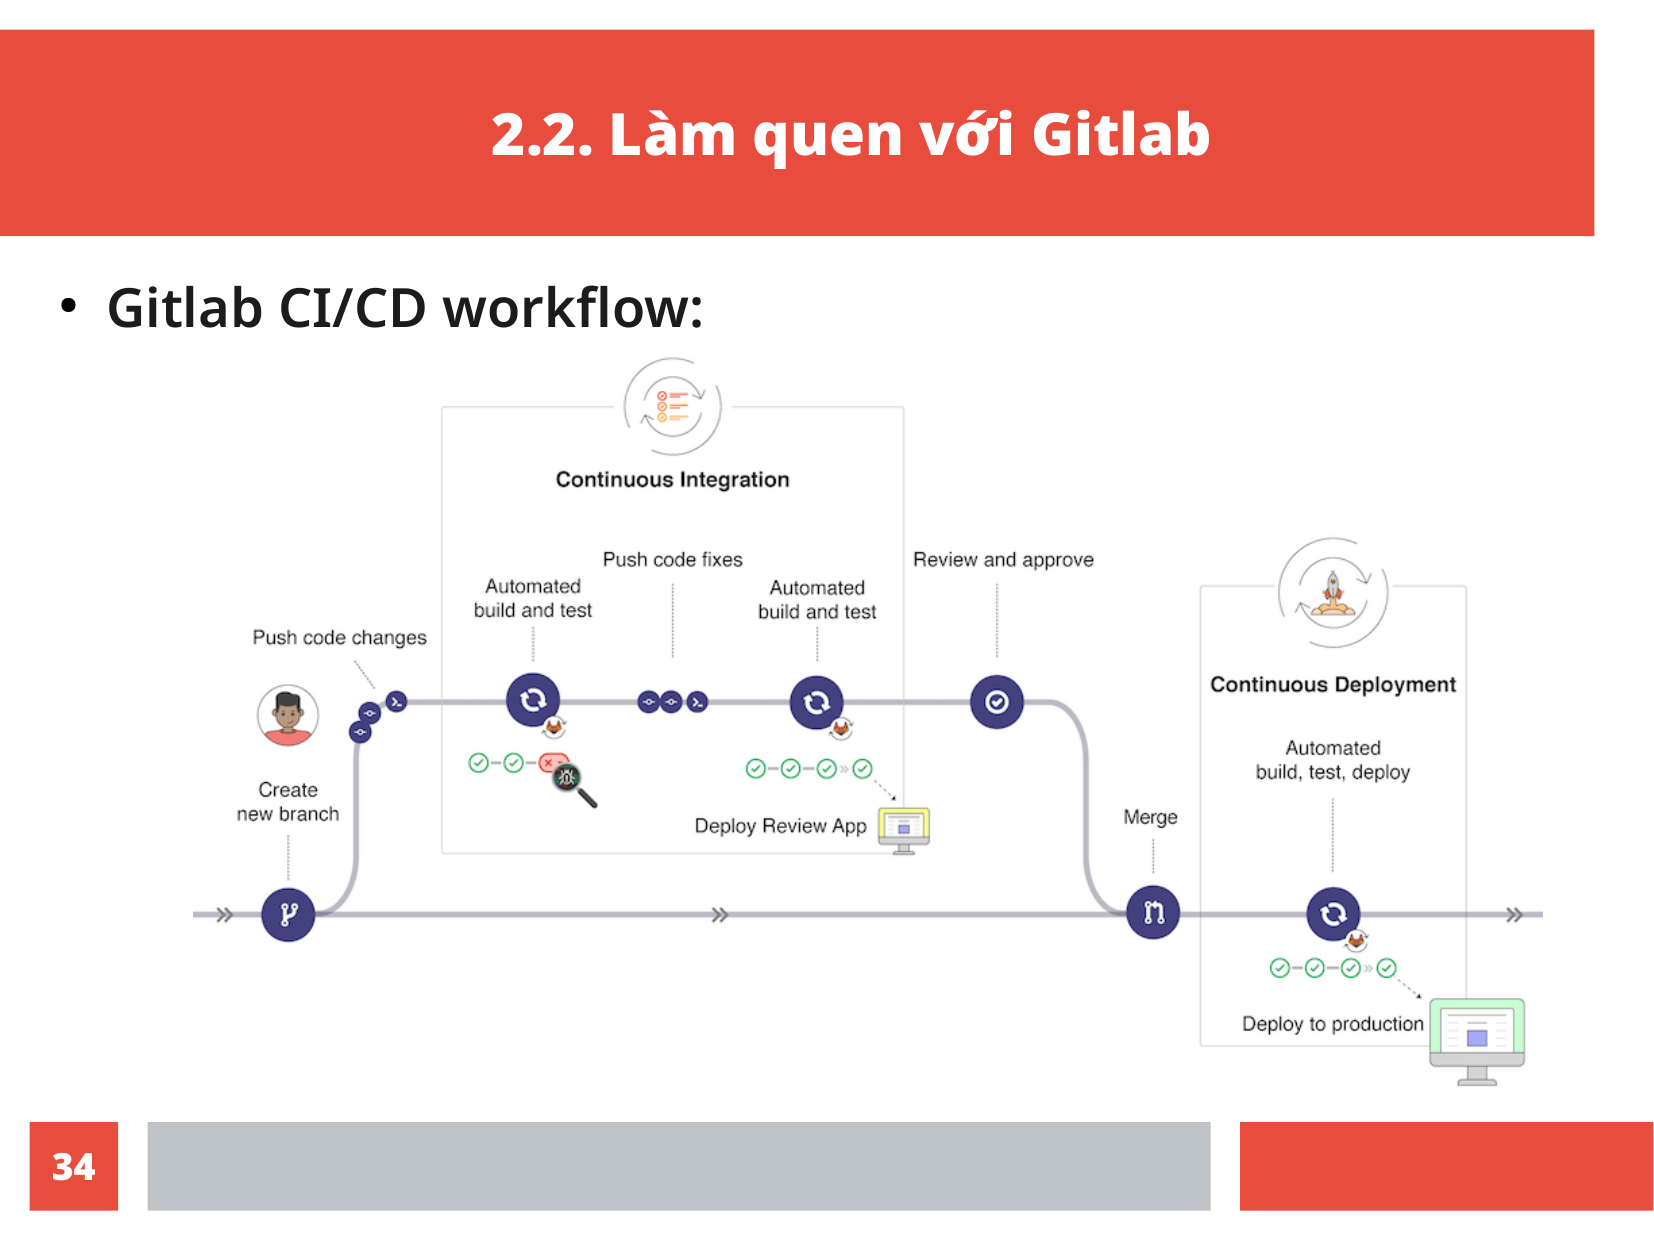

# 2.2. Làm quen với Gitlab
 Gitlab CI/CD workflow:
34